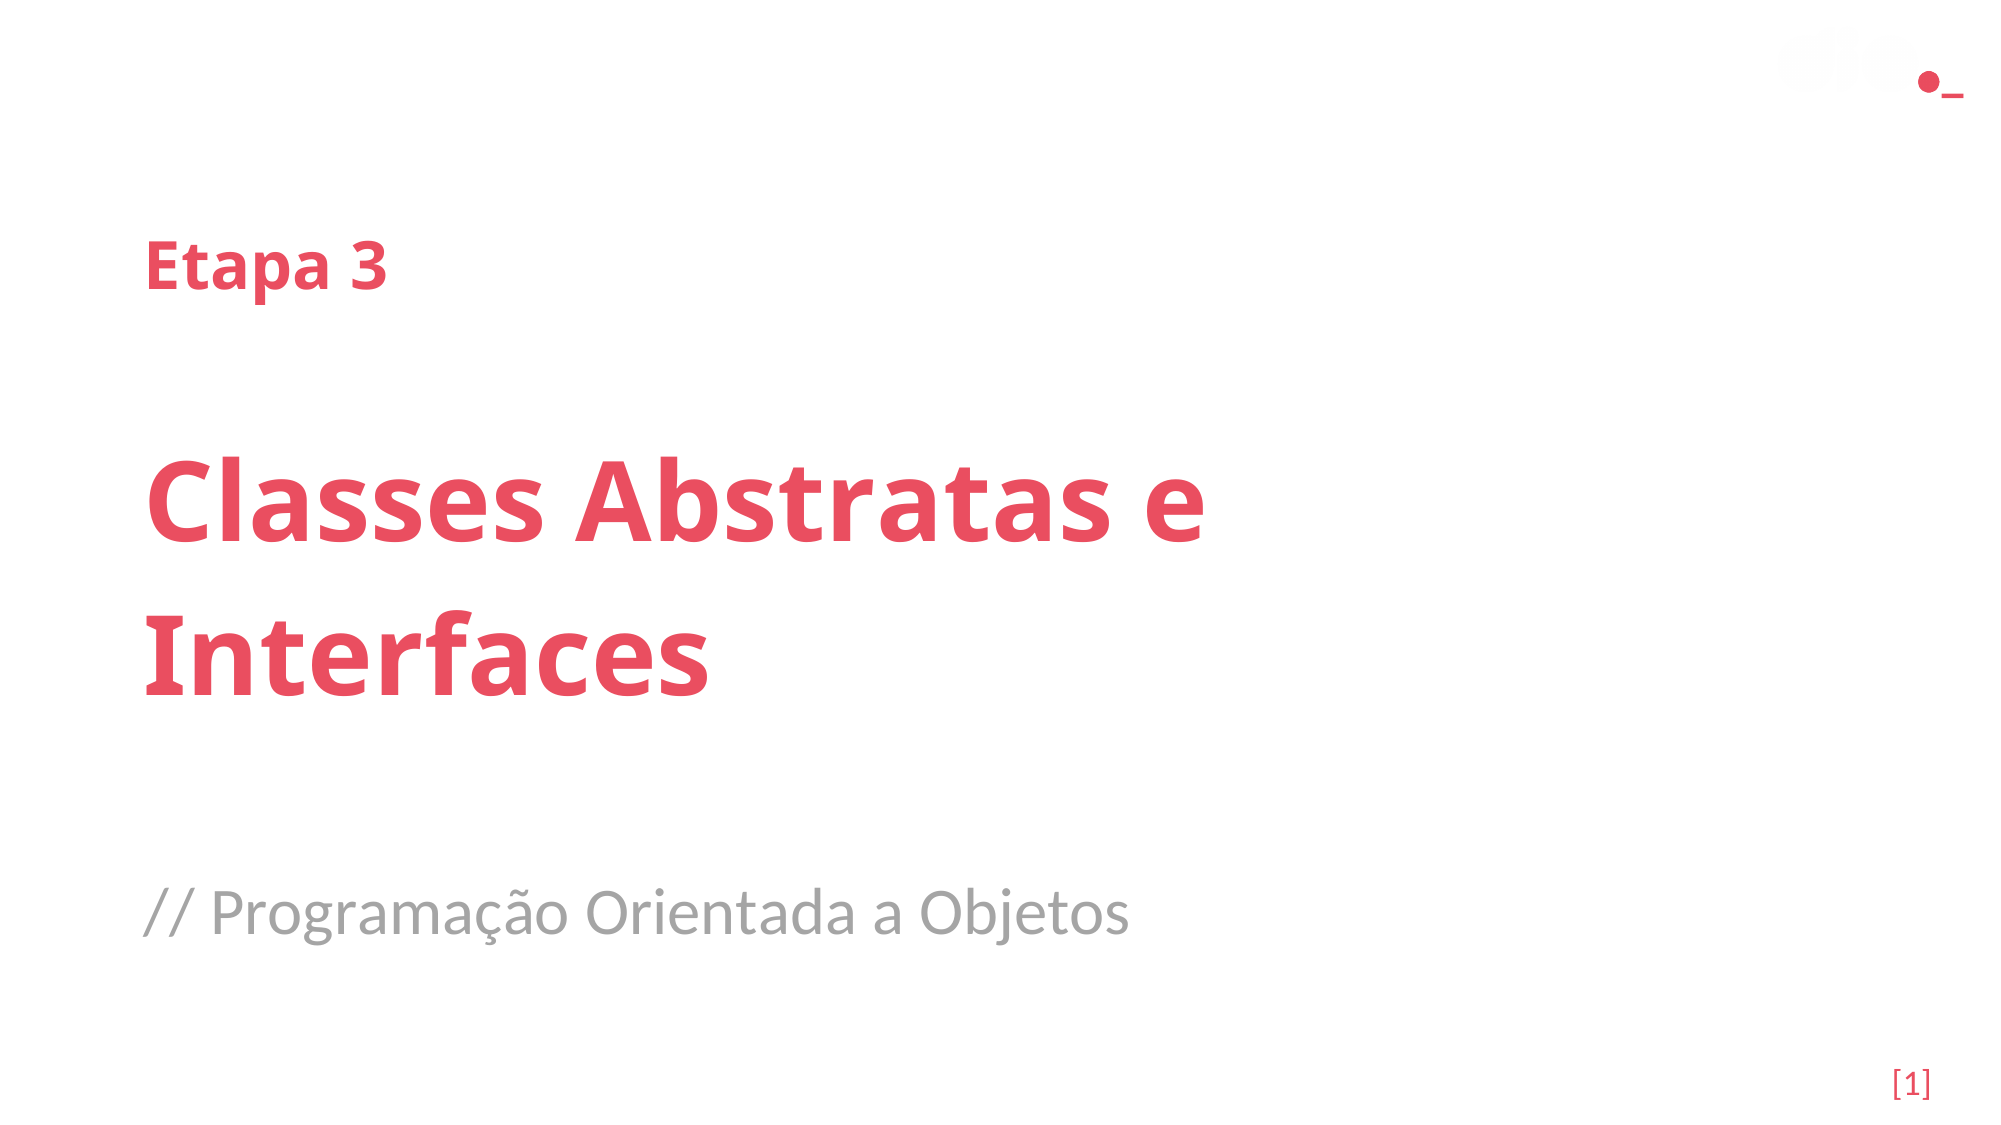

Etapa 3
Classes Abstratas e Interfaces
// Programação Orientada a Objetos